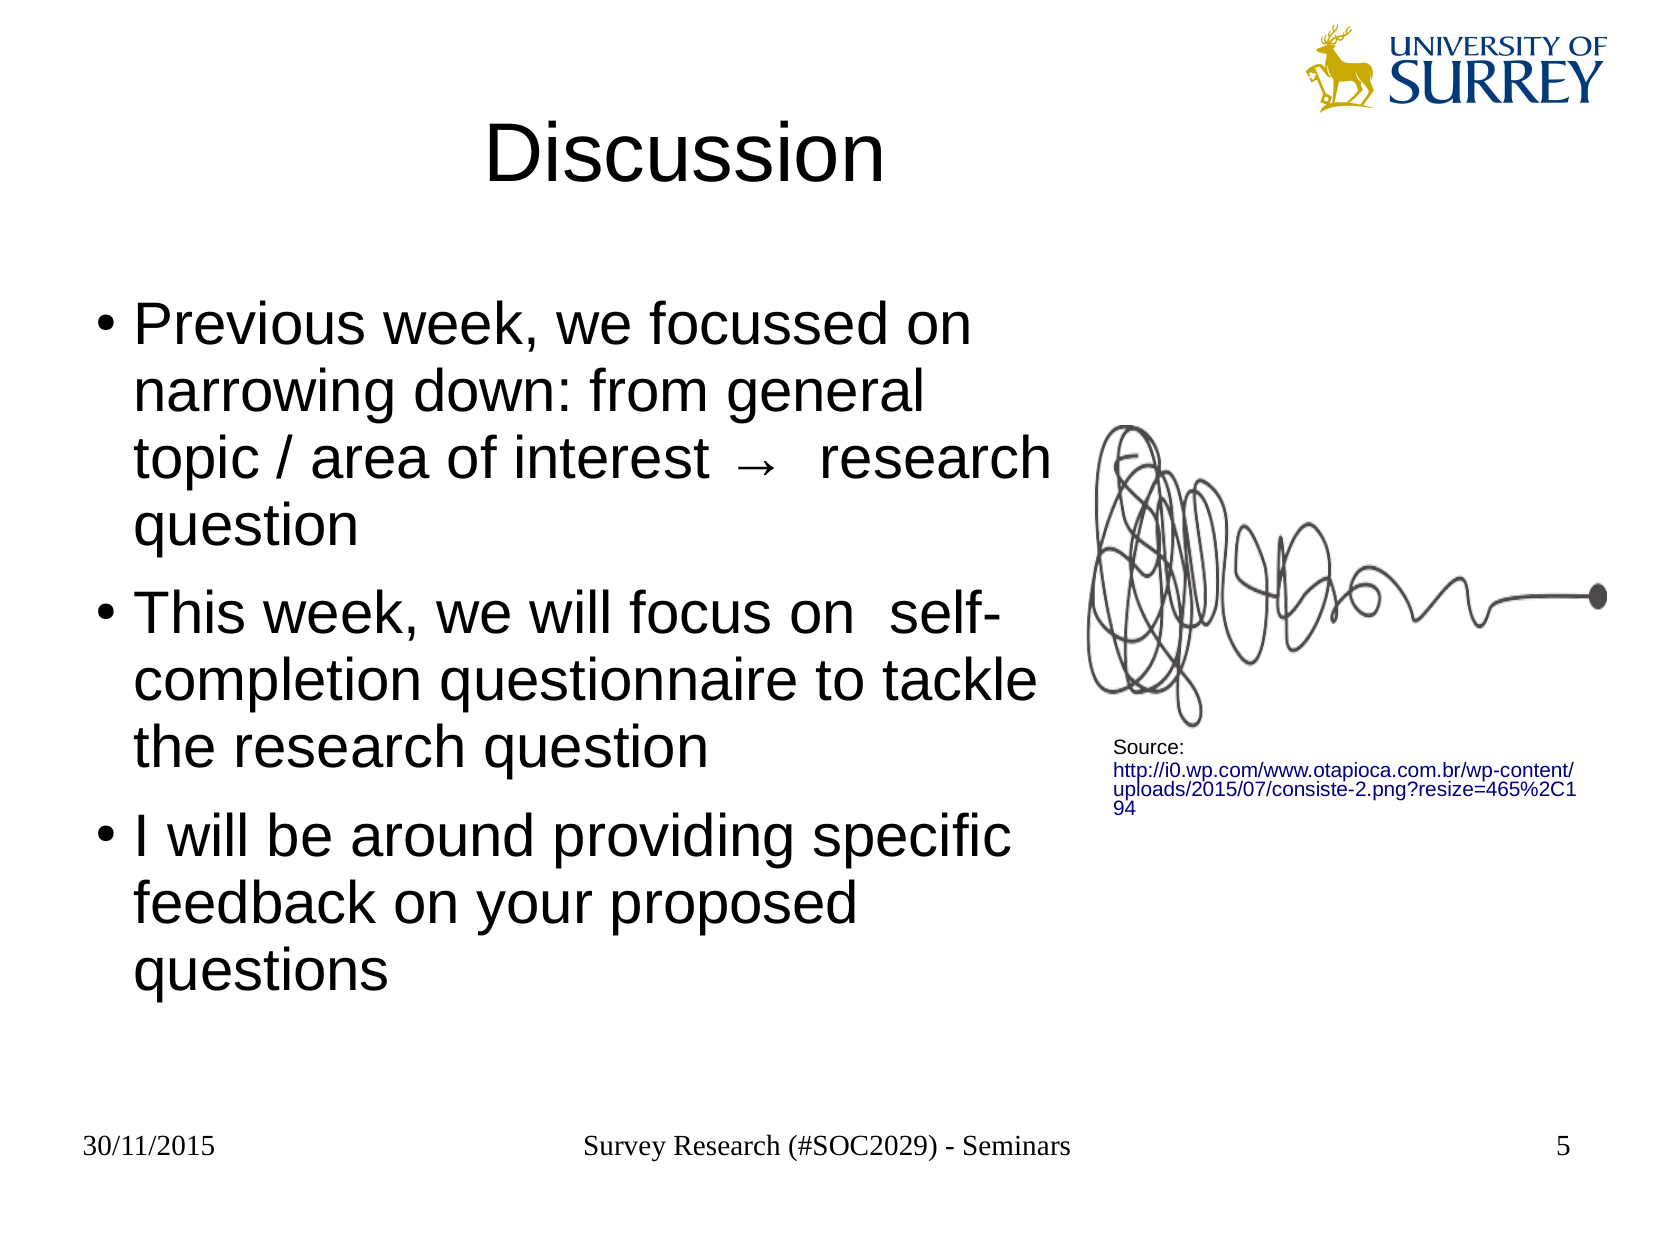

# Discussion
Previous week, we focussed on narrowing down: from general topic / area of interest → research question
This week, we will focus on self-completion questionnaire to tackle the research question
I will be around providing specific feedback on your proposed questions
Source:http://i0.wp.com/www.otapioca.com.br/wp-content/uploads/2015/07/consiste-2.png?resize=465%2C194
05/10/2015
5